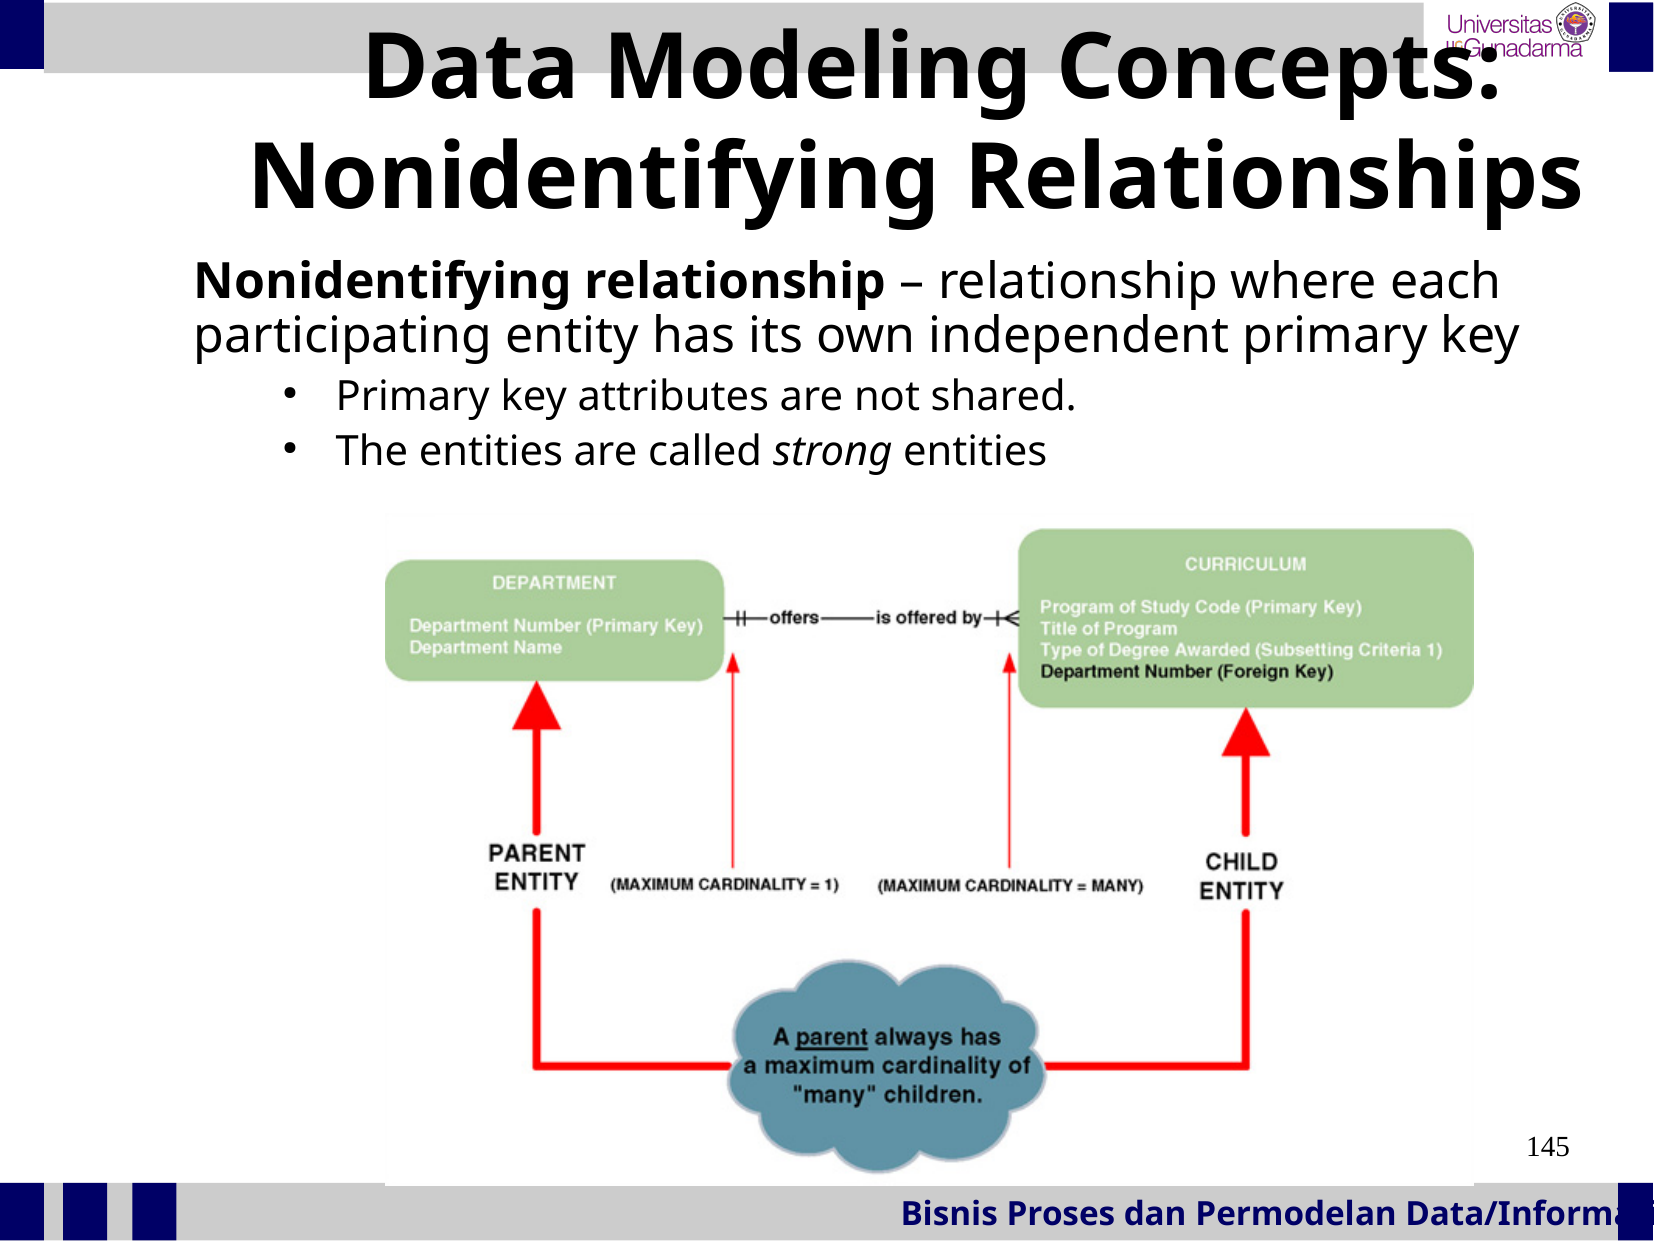

# Data Modeling Concepts: Nonidentifying Relationships
Nonidentifying relationship – relationship where each participating entity has its own independent primary key
Primary key attributes are not shared.
The entities are called strong entities
145